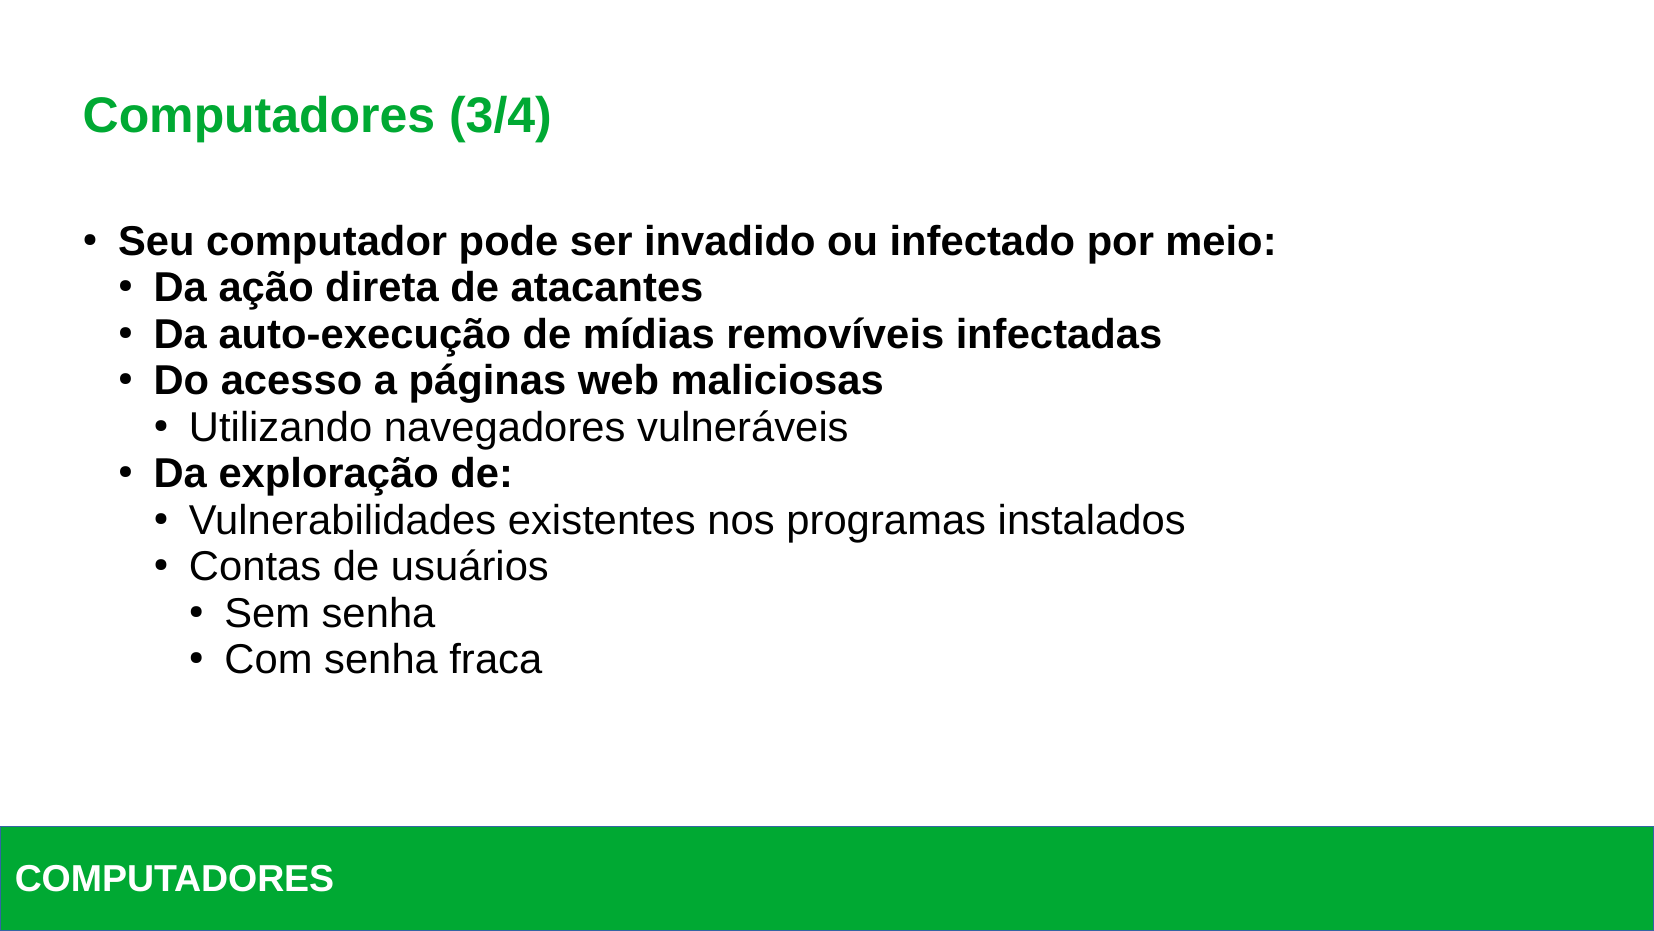

# Computadores (3/4)
Seu computador pode ser invadido ou infectado por meio:
Da ação direta de atacantes
Da auto-execução de mídias removíveis infectadas
Do acesso a páginas web maliciosas
Utilizando navegadores vulneráveis
Da exploração de:
Vulnerabilidades existentes nos programas instalados
Contas de usuários
Sem senha
Com senha fraca
COMPUTADORES